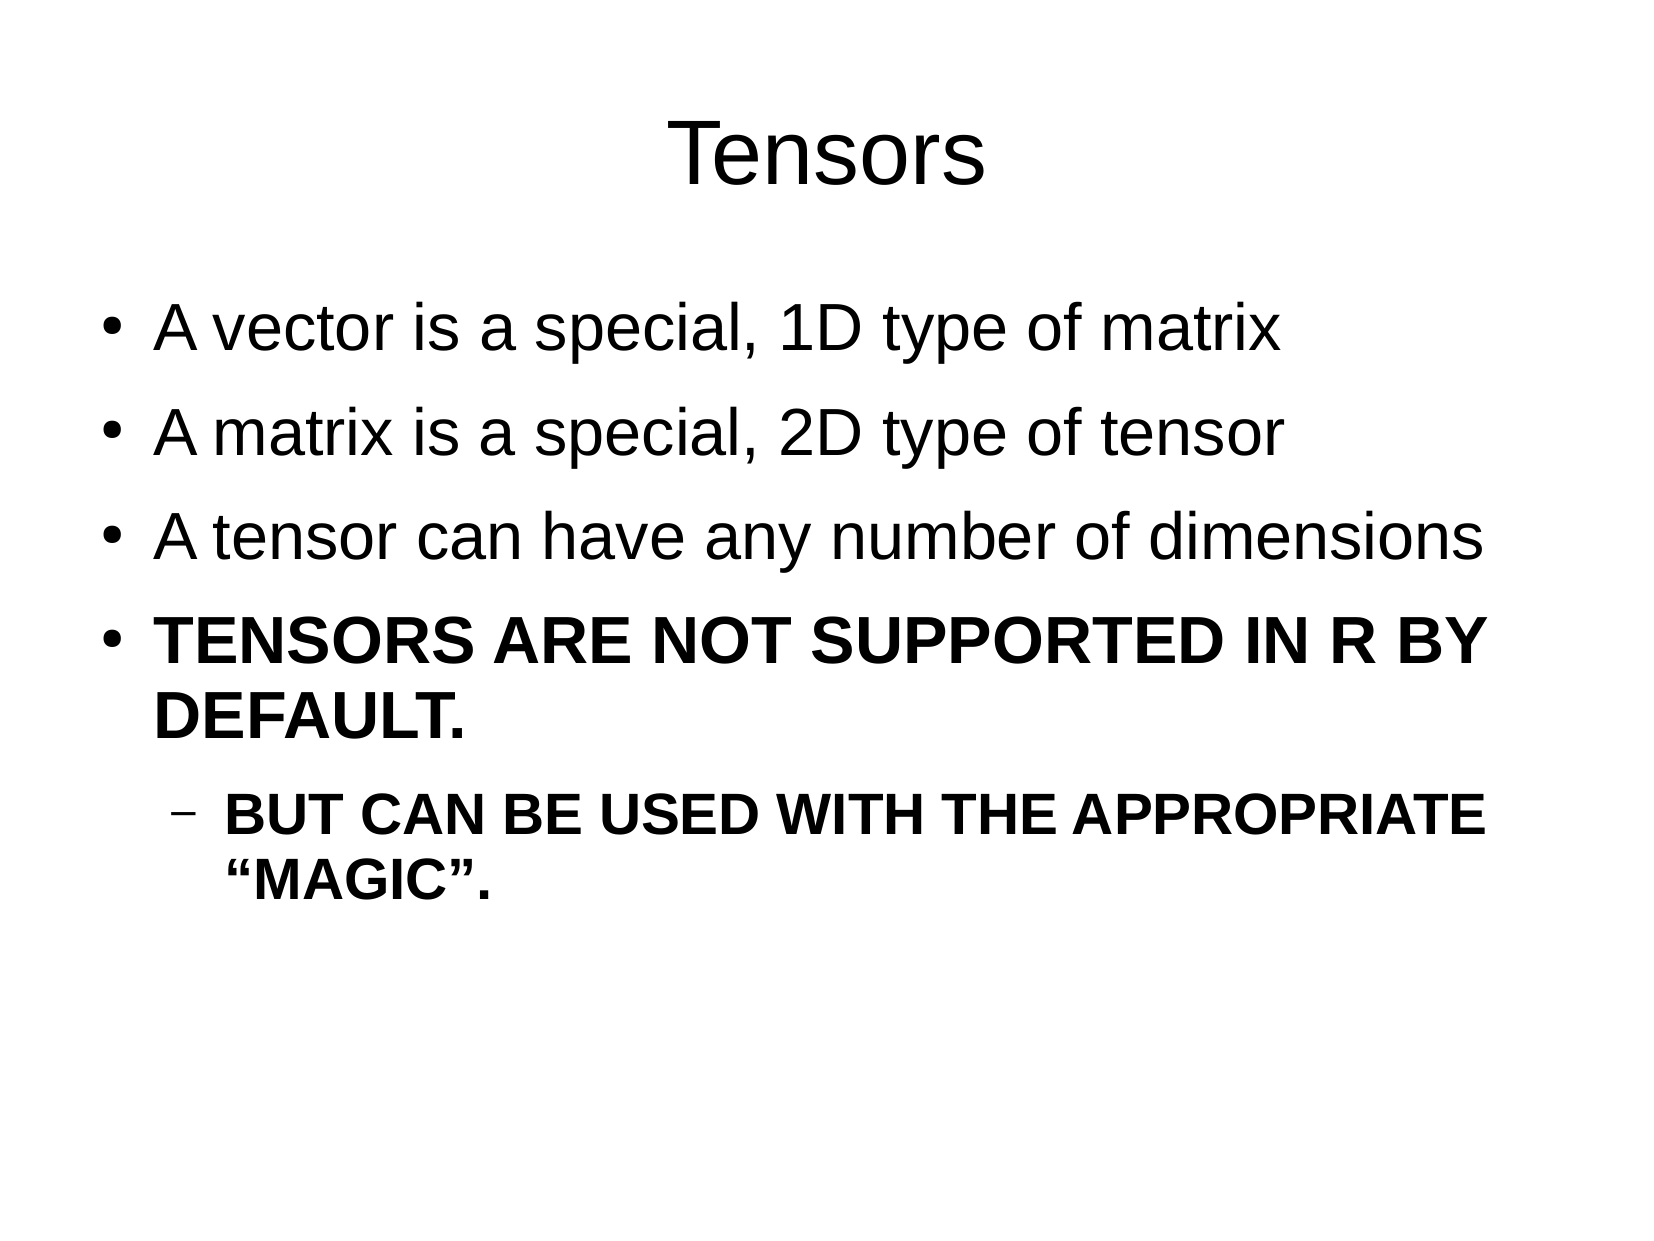

# Tensors
A vector is a special, 1D type of matrix
A matrix is a special, 2D type of tensor
A tensor can have any number of dimensions
TENSORS ARE NOT SUPPORTED IN R BY DEFAULT.
BUT CAN BE USED WITH THE APPROPRIATE “MAGIC”.